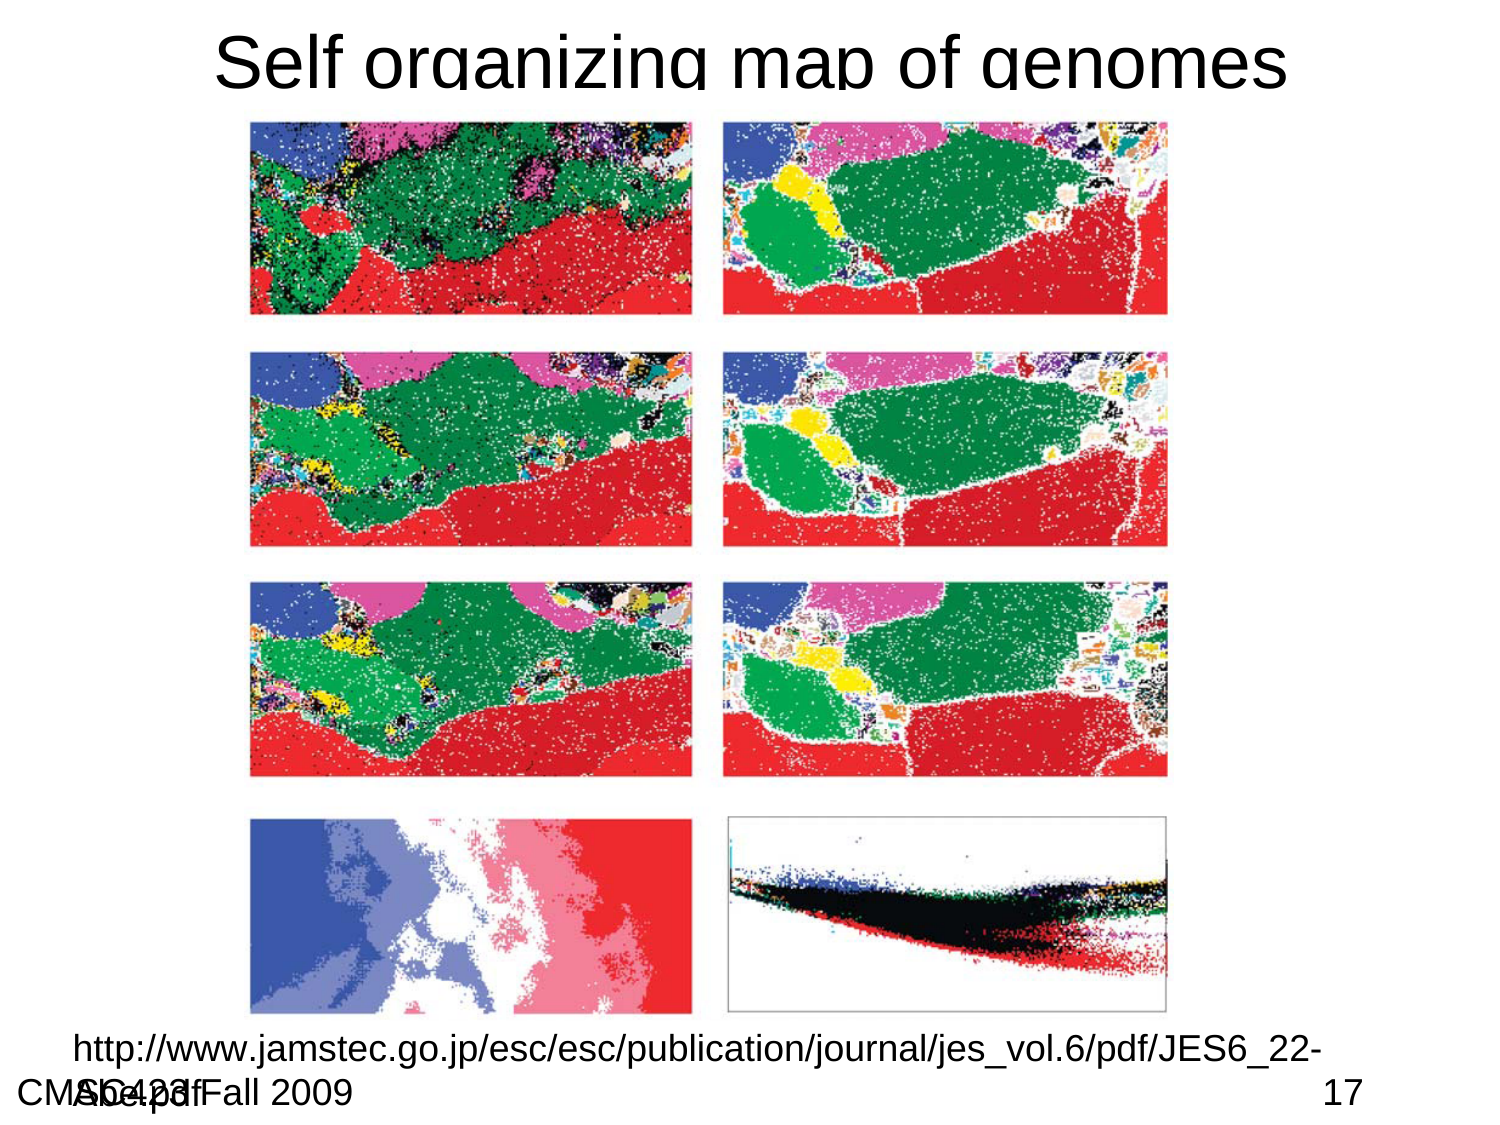

# Self organizing map of genomes
http://www.jamstec.go.jp/esc/esc/publication/journal/jes_vol.6/pdf/JES6_22-Abe.pdf
CMSC423 Fall 2009
17